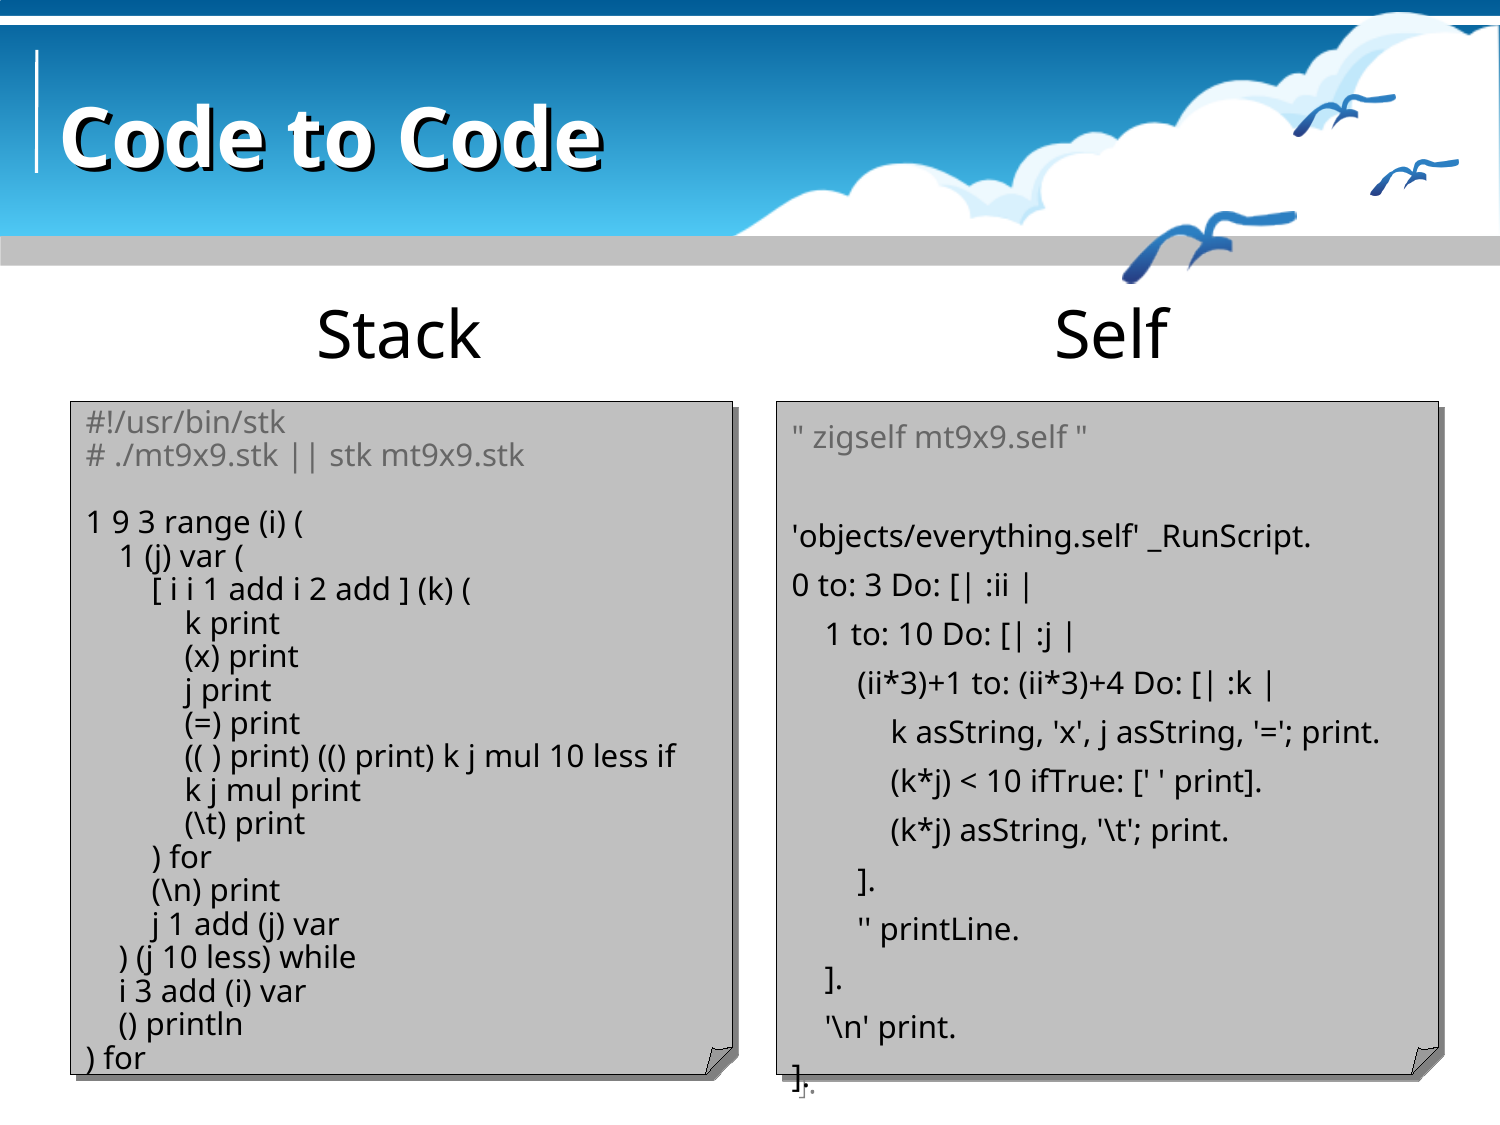

# Code to Code
Self
Stack
#!/usr/bin/stk
# ./mt9x9.stk || stk mt9x9.stk
1 9 3 range (i) (
 1 (j) var (
 [ i i 1 add i 2 add ] (k) (
 k print
 (x) print
 j print
 (=) print
 (( ) print) (() print) k j mul 10 less if
 k j mul print
 (\t) print
 ) for
 (\n) print
 j 1 add (j) var
 ) (j 10 less) while
 i 3 add (i) var
 () println
) for
" zigself mt9x9.self "
'objects/everything.self' _RunScript.
0 to: 3 Do: [| :ii |
 1 to: 10 Do: [| :j |
 (ii*3)+1 to: (ii*3)+4 Do: [| :k |
 k asString, 'x', j asString, '='; print.
 (k*j) < 10 ifTrue: [' ' print].
 (k*j) asString, '\t'; print.
 ].
 '' printLine.
 ].
 '\n' print.
].